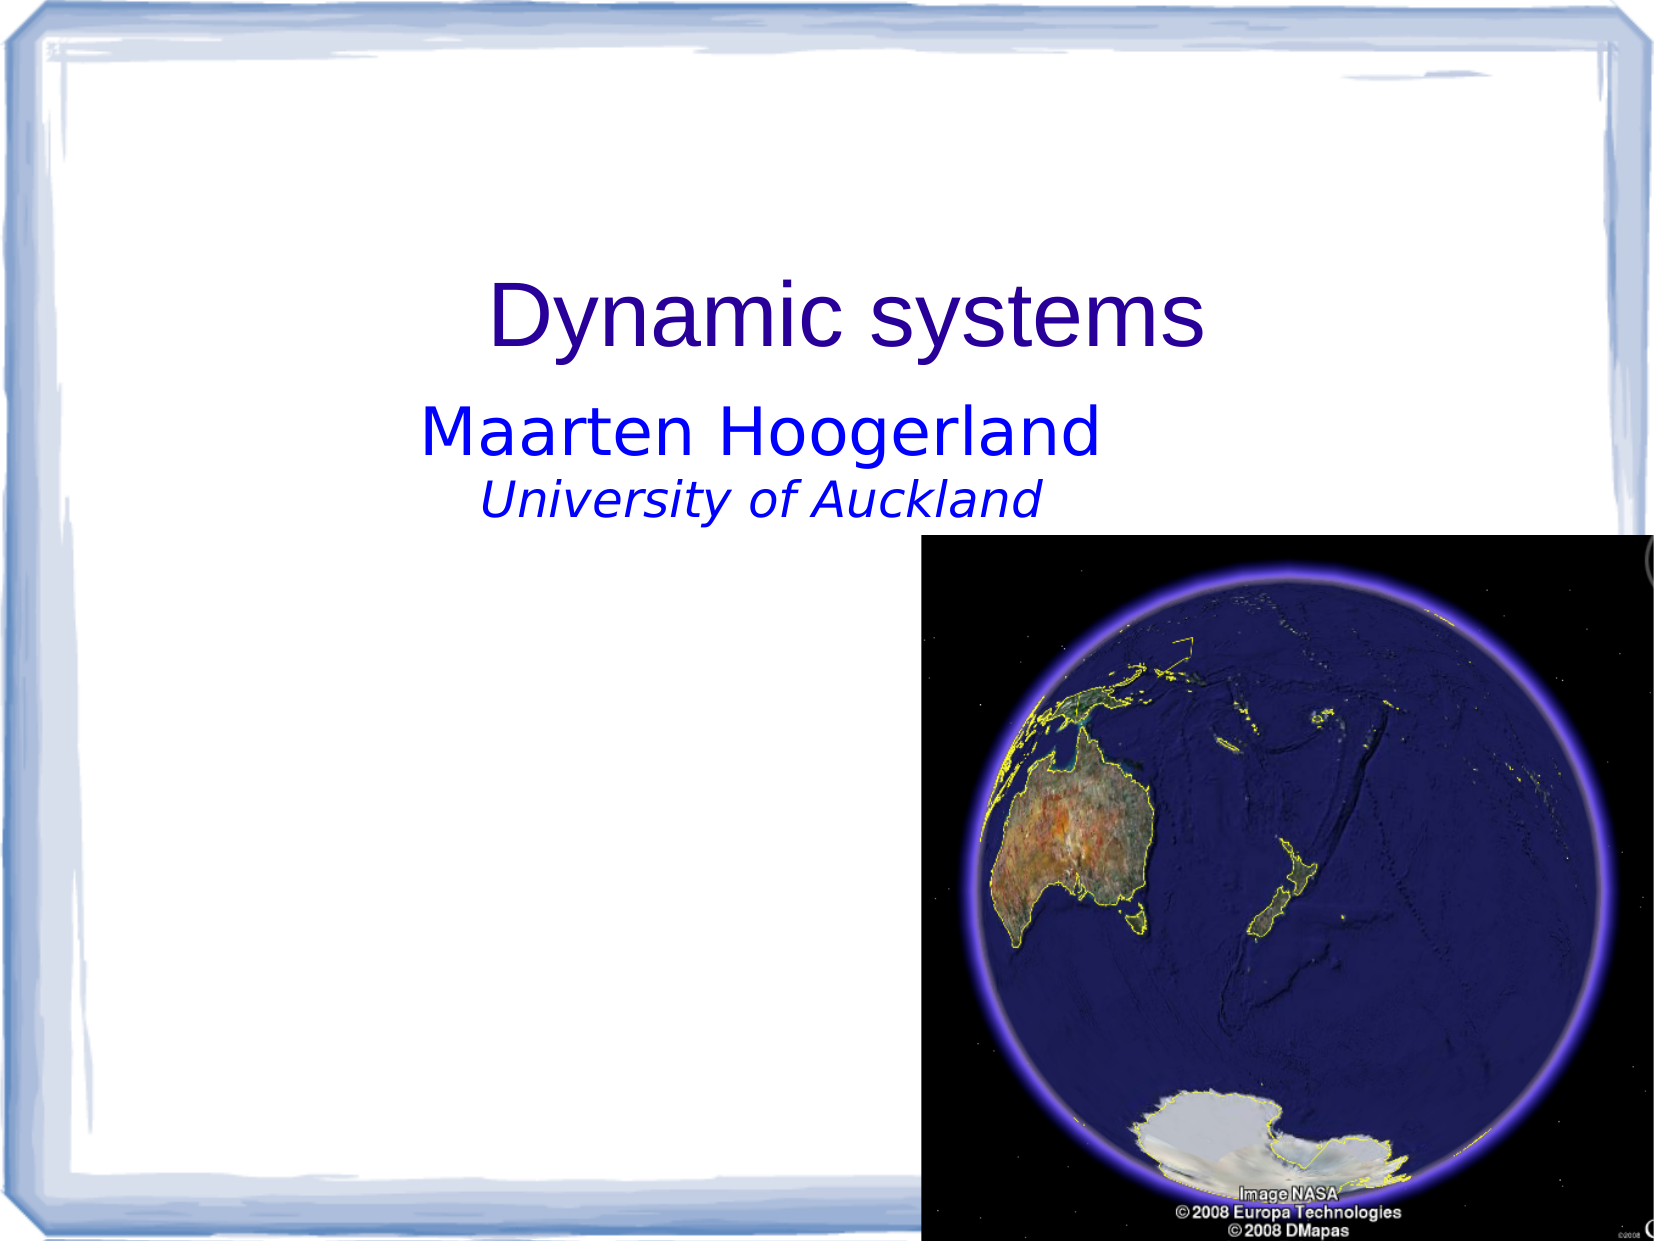

Maarten Hoogerland
University of Auckland
# Dynamic systems